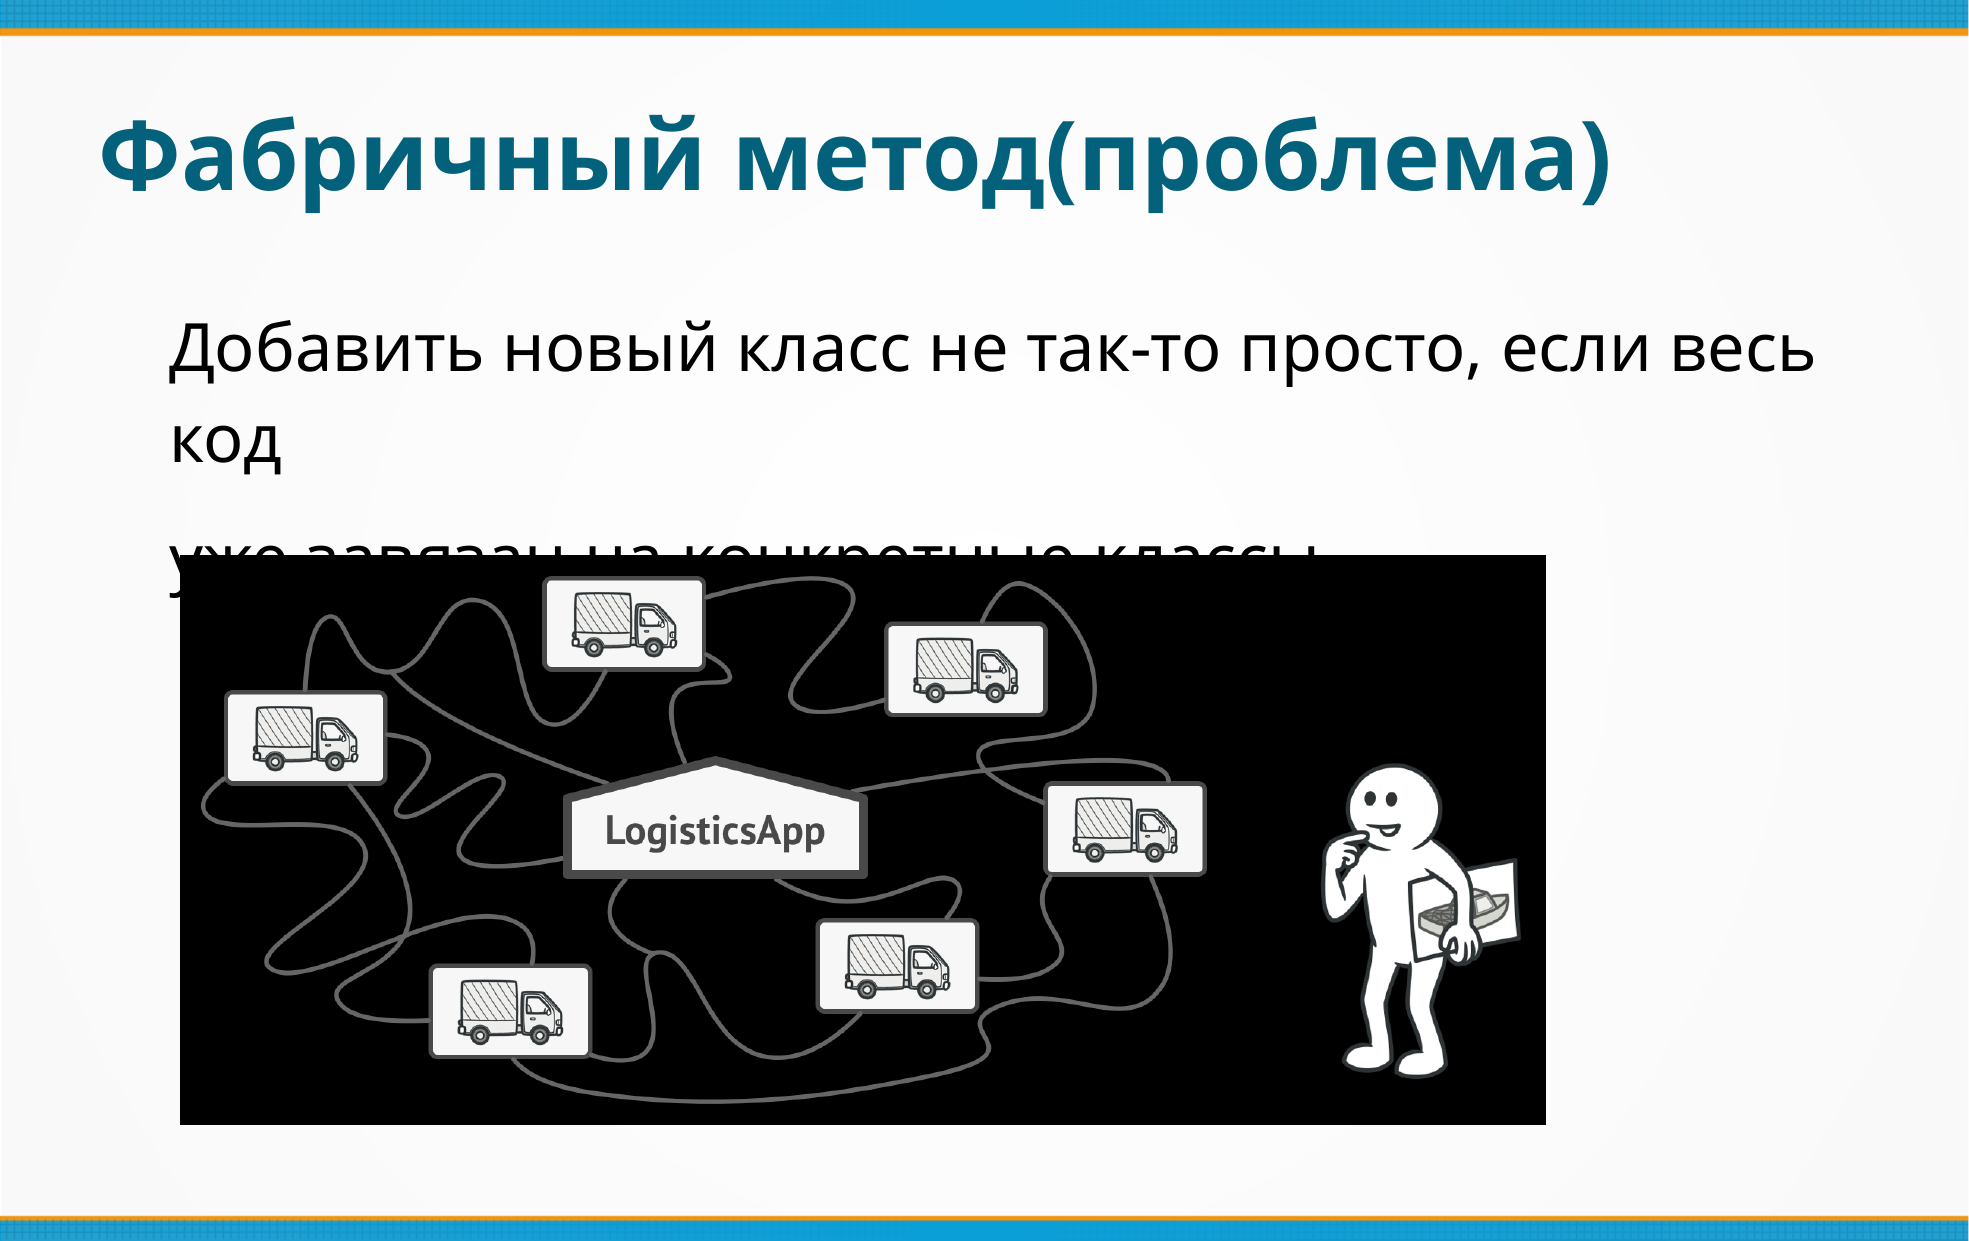

# Фабричный метод(проблема)
Добавить новый класс не так-то просто, если весь код
уже завязан на конкретные классы